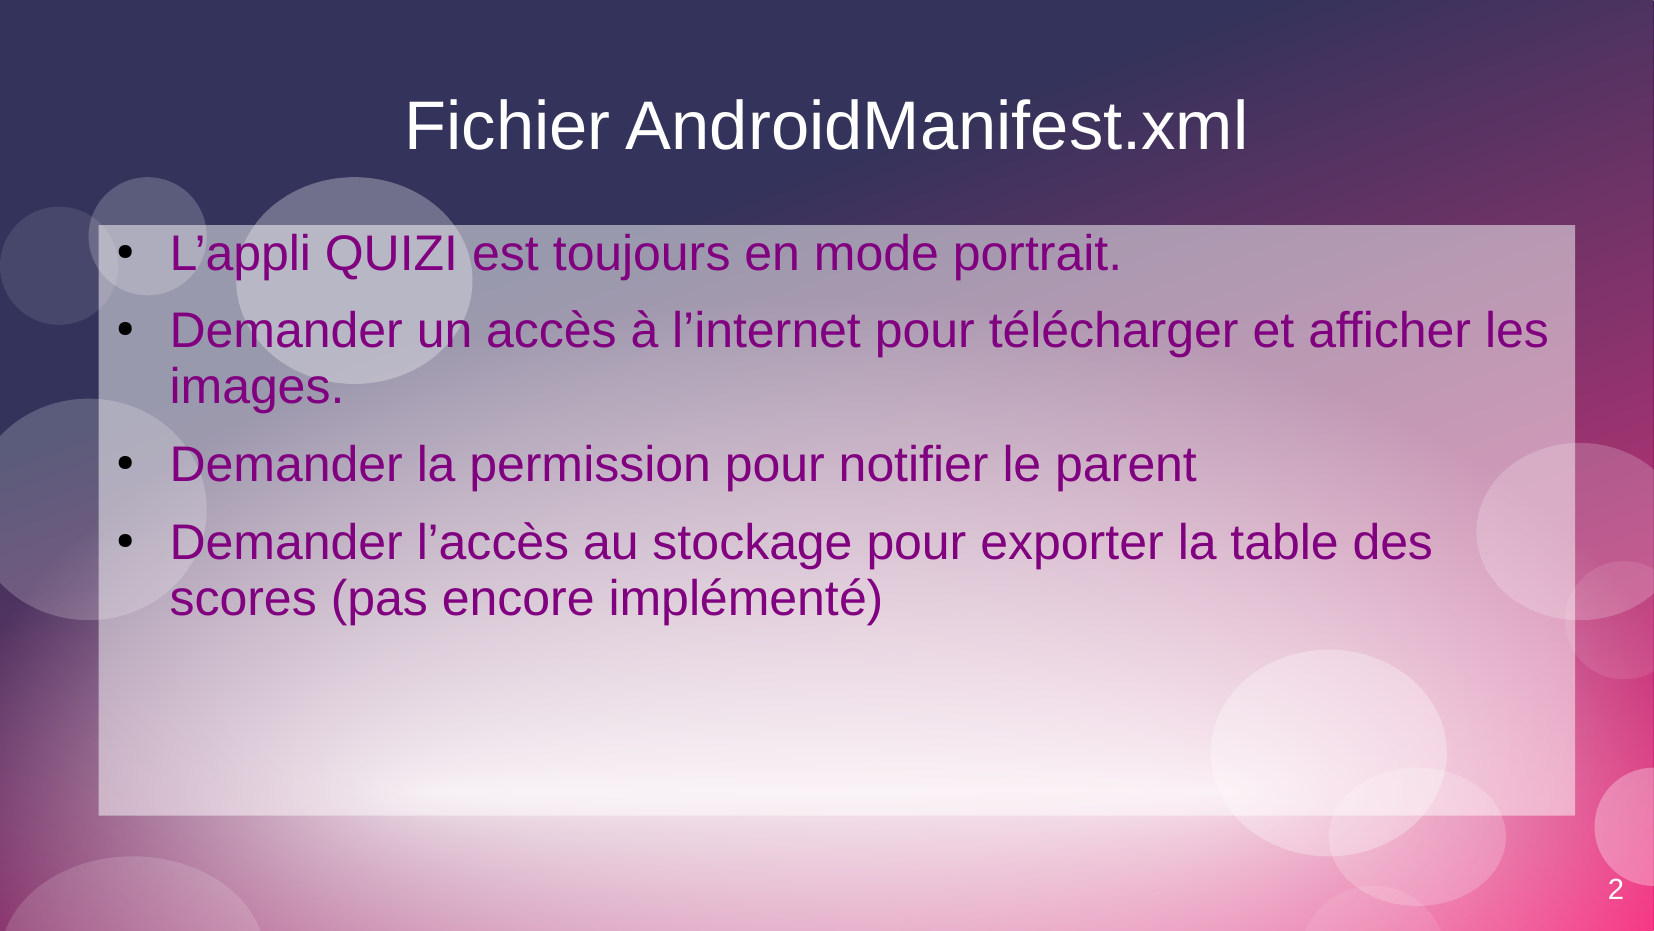

# Fichier AndroidManifest.xml
L’appli QUIZI est toujours en mode portrait.
Demander un accès à l’internet pour télécharger et afficher les images.
Demander la permission pour notifier le parent
Demander l’accès au stockage pour exporter la table des scores (pas encore implémenté)
2